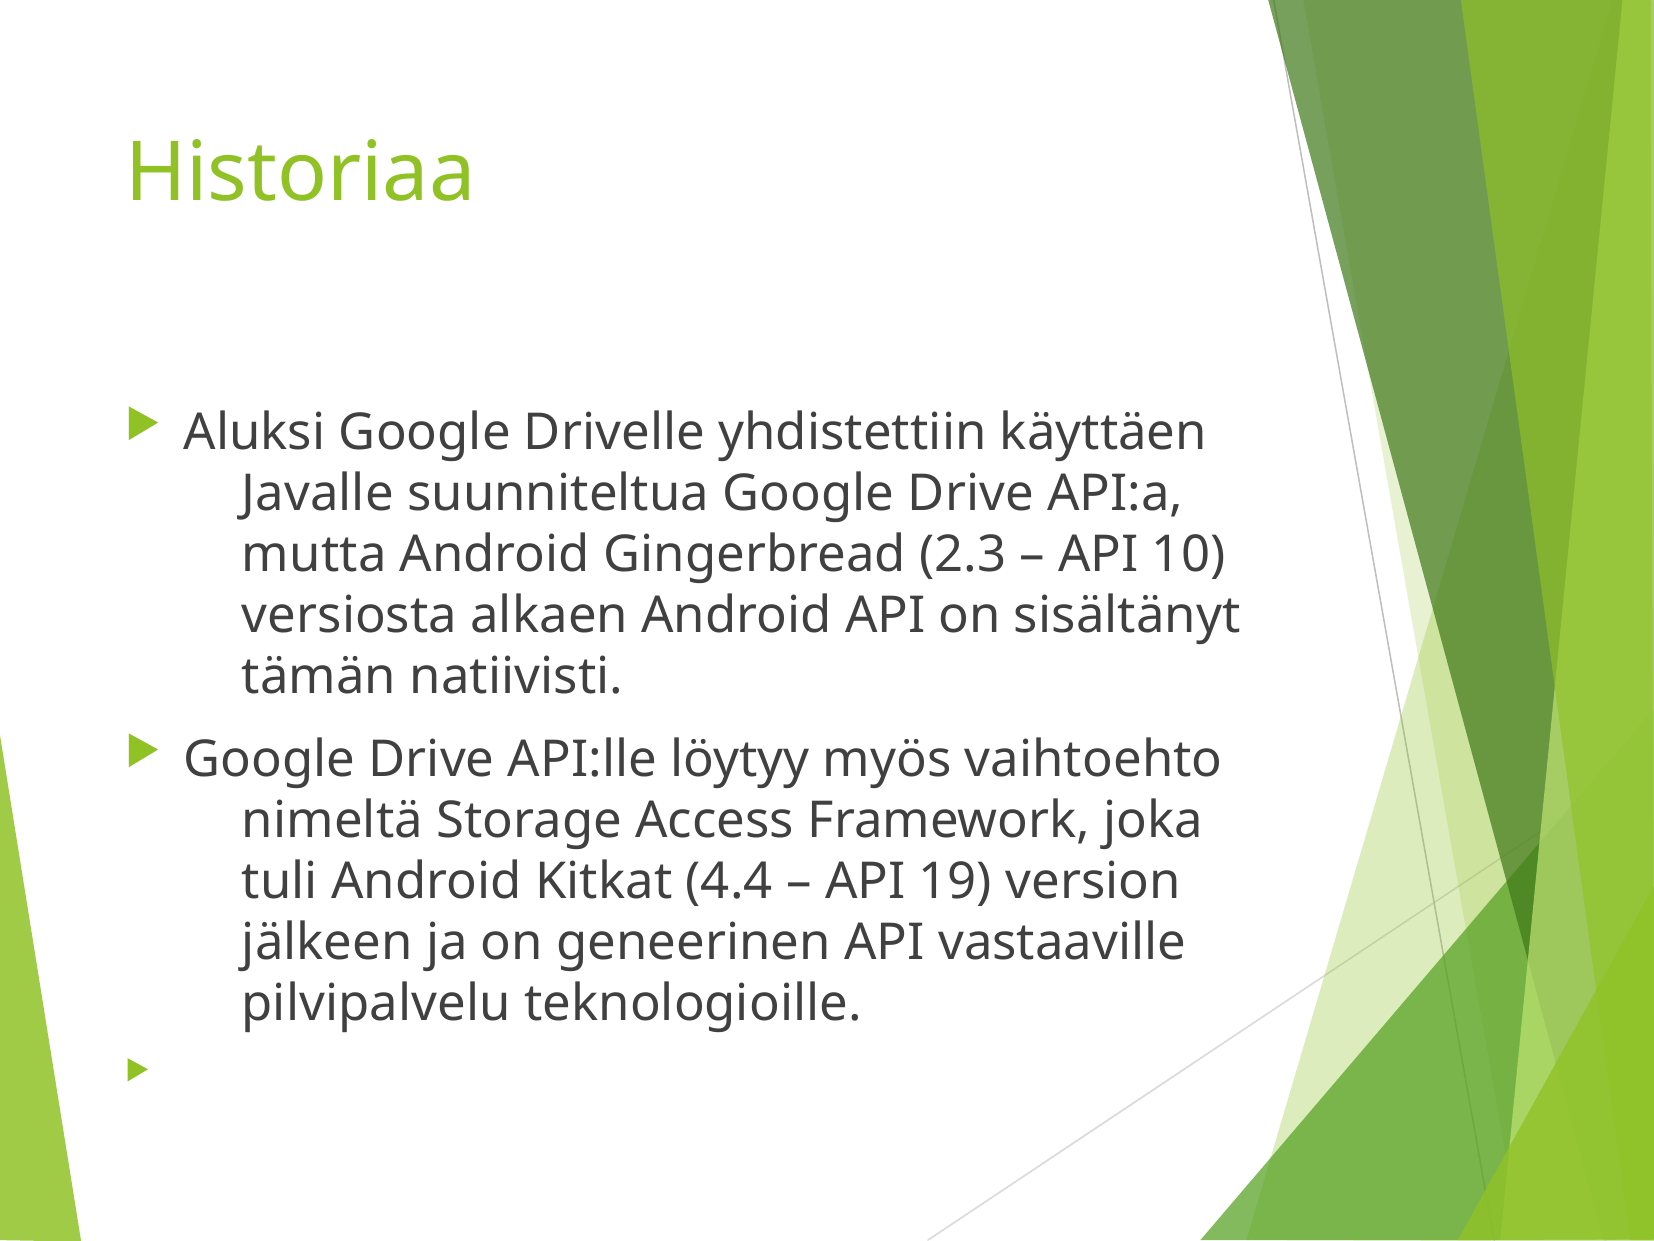

# Historiaa
Aluksi Google Drivelle yhdistettiin käyttäen Javalle suunniteltua Google Drive API:a, mutta Android Gingerbread (2.3 – API 10) versiosta alkaen Android API on sisältänyt tämän natiivisti.
Google Drive API:lle löytyy myös vaihtoehto nimeltä Storage Access Framework, joka tuli Android Kitkat (4.4 – API 19) version jälkeen ja on geneerinen API vastaaville pilvipalvelu teknologioille.